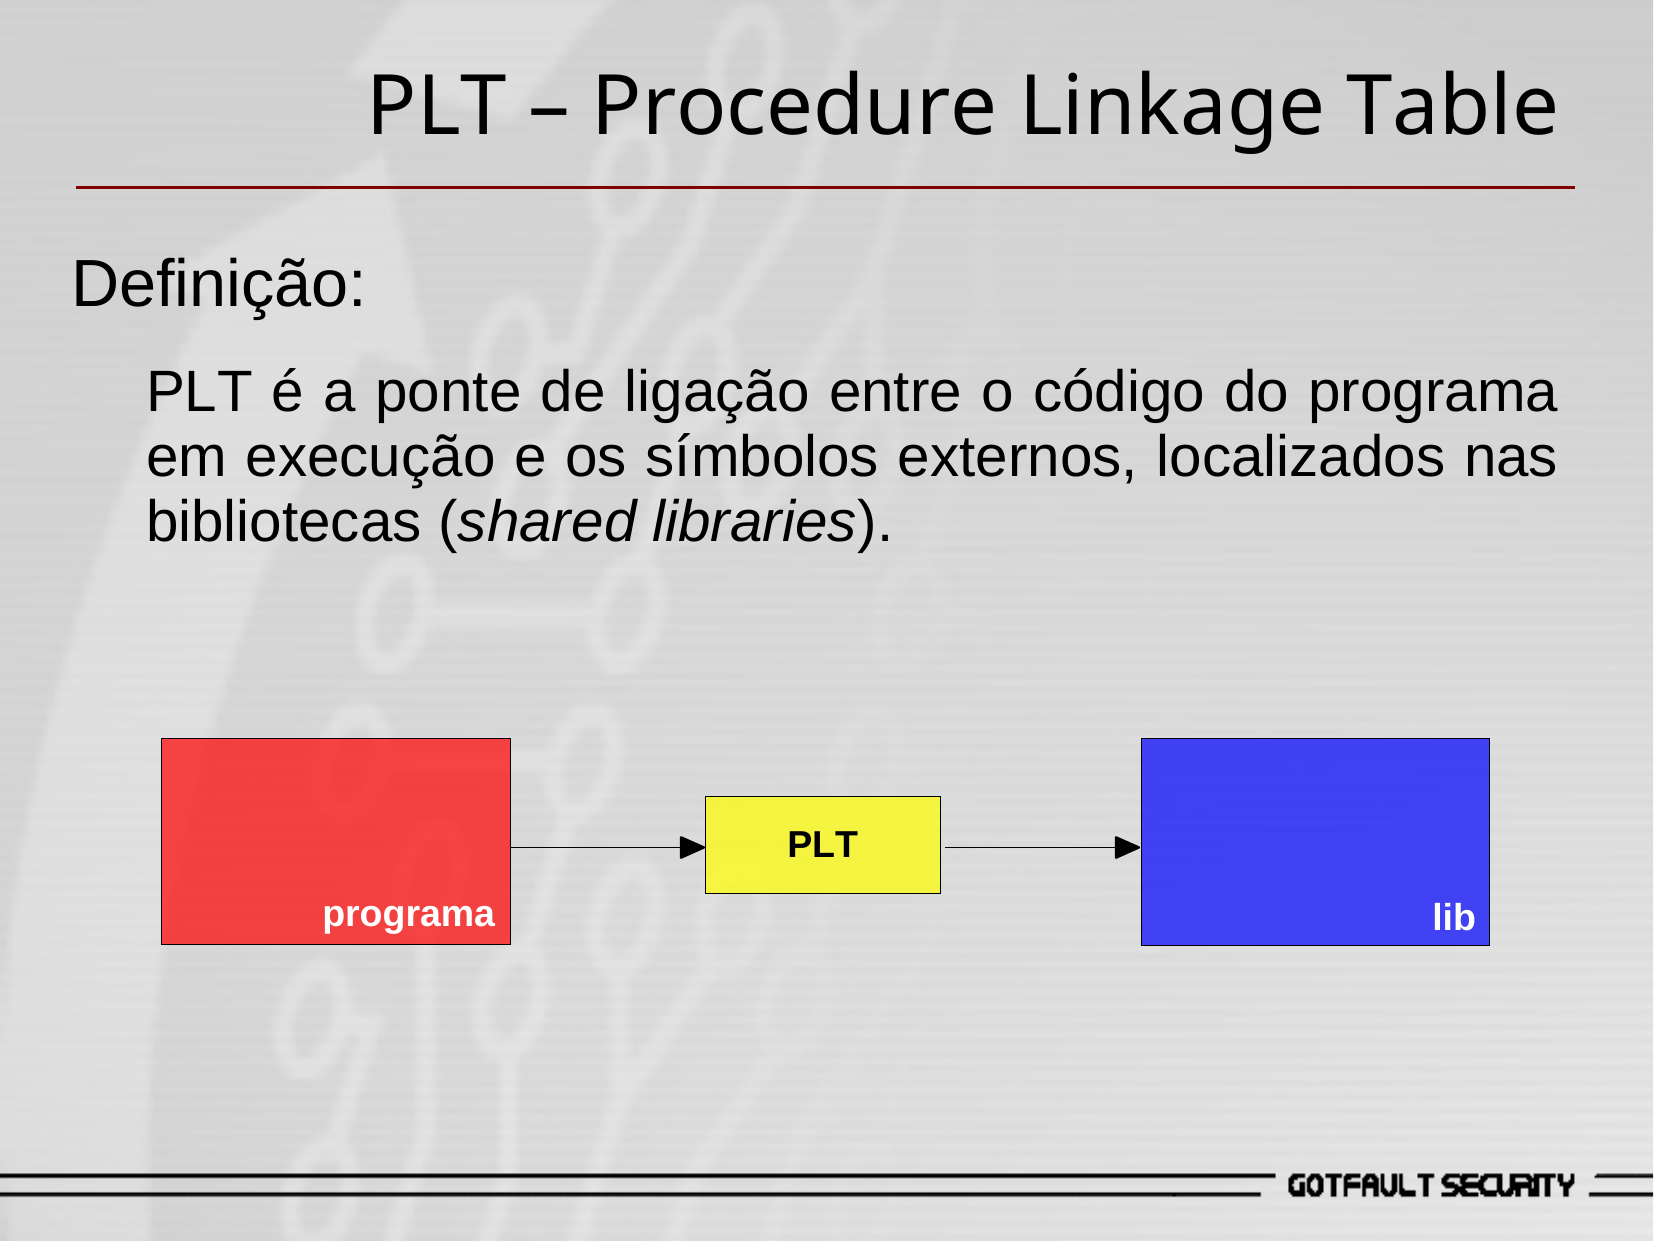

PLT – Procedure Linkage Table
Definição:
PLT é a ponte de ligação entre o código do programa em execução e os símbolos externos, localizados nas bibliotecas (shared libraries).
lib
programa
PLT